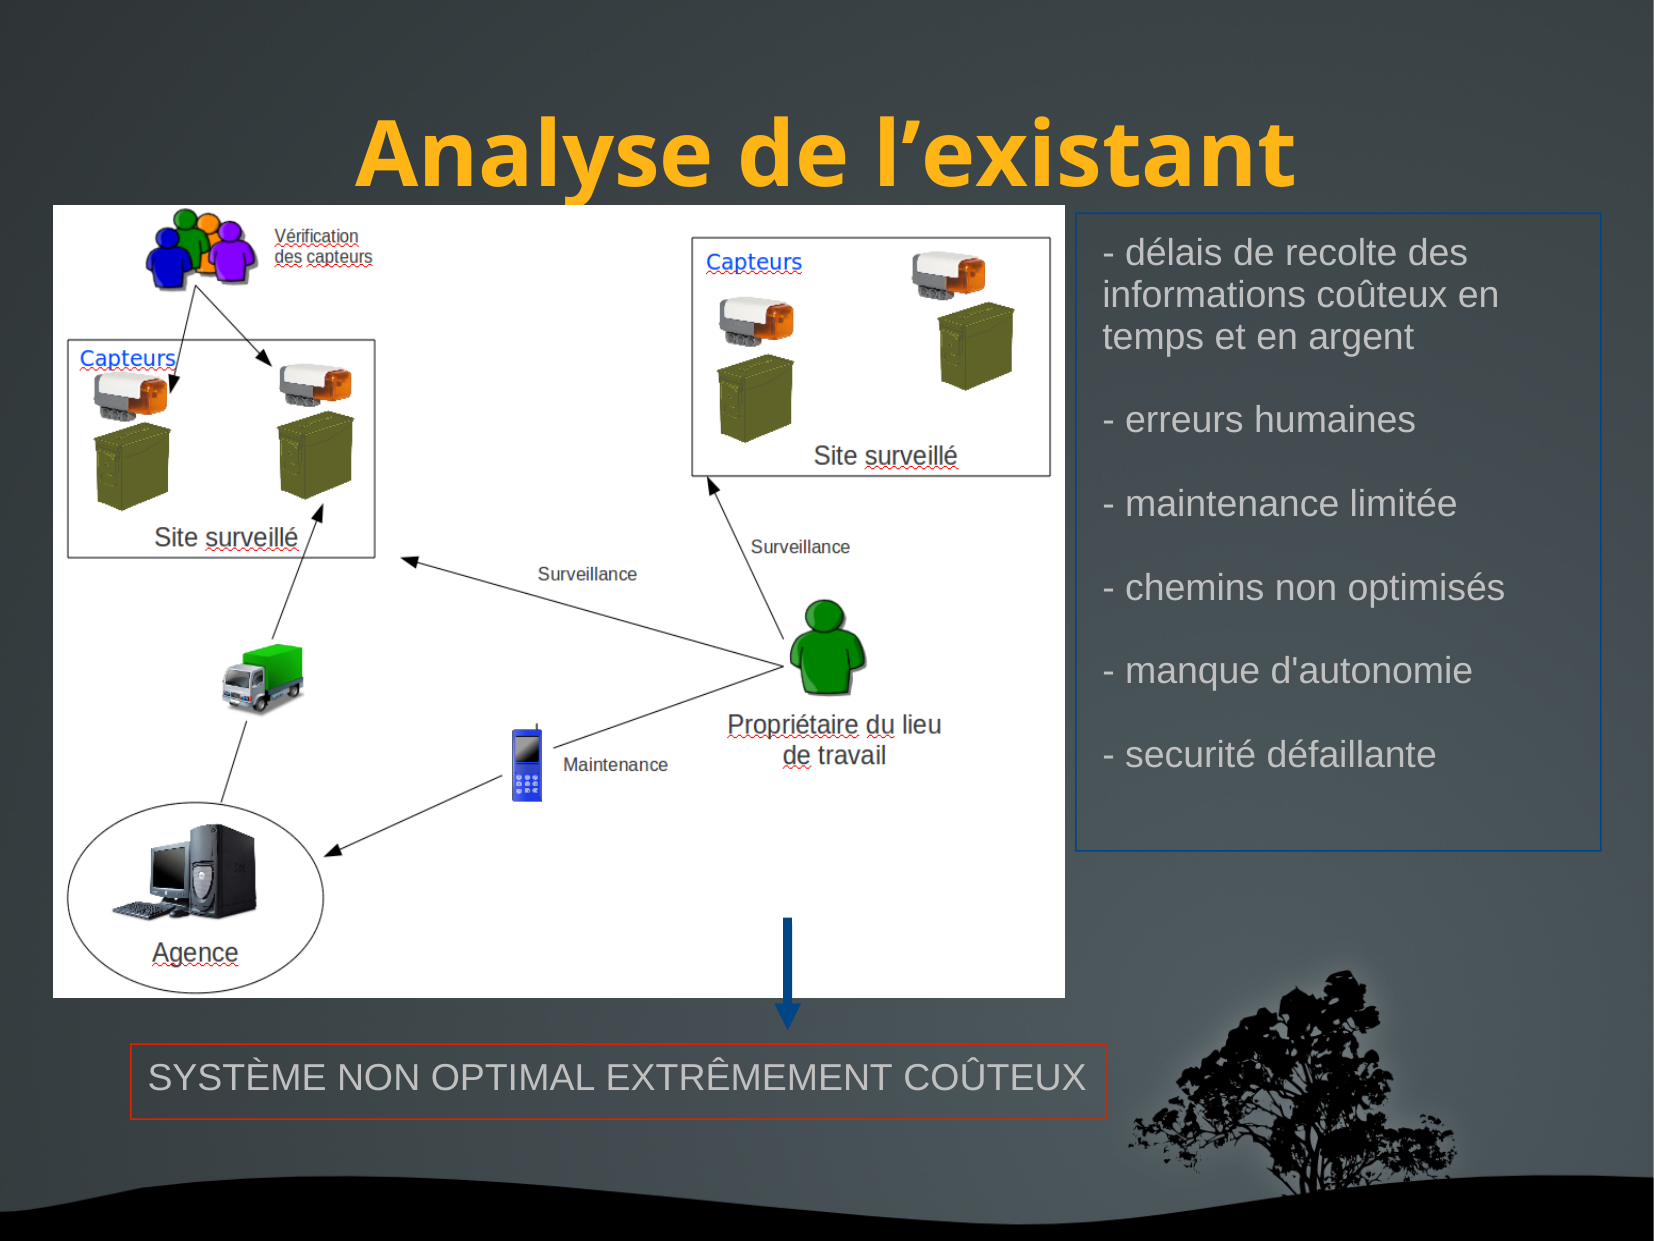

# Analyse de l’existant
- délais de recolte des informations coûteux en temps et en argent
- erreurs humaines
- maintenance limitée
- chemins non optimisés
- manque d'autonomie
- securité défaillante
SYSTÈME NON OPTIMAL EXTRÊMEMENT COÛTEUX